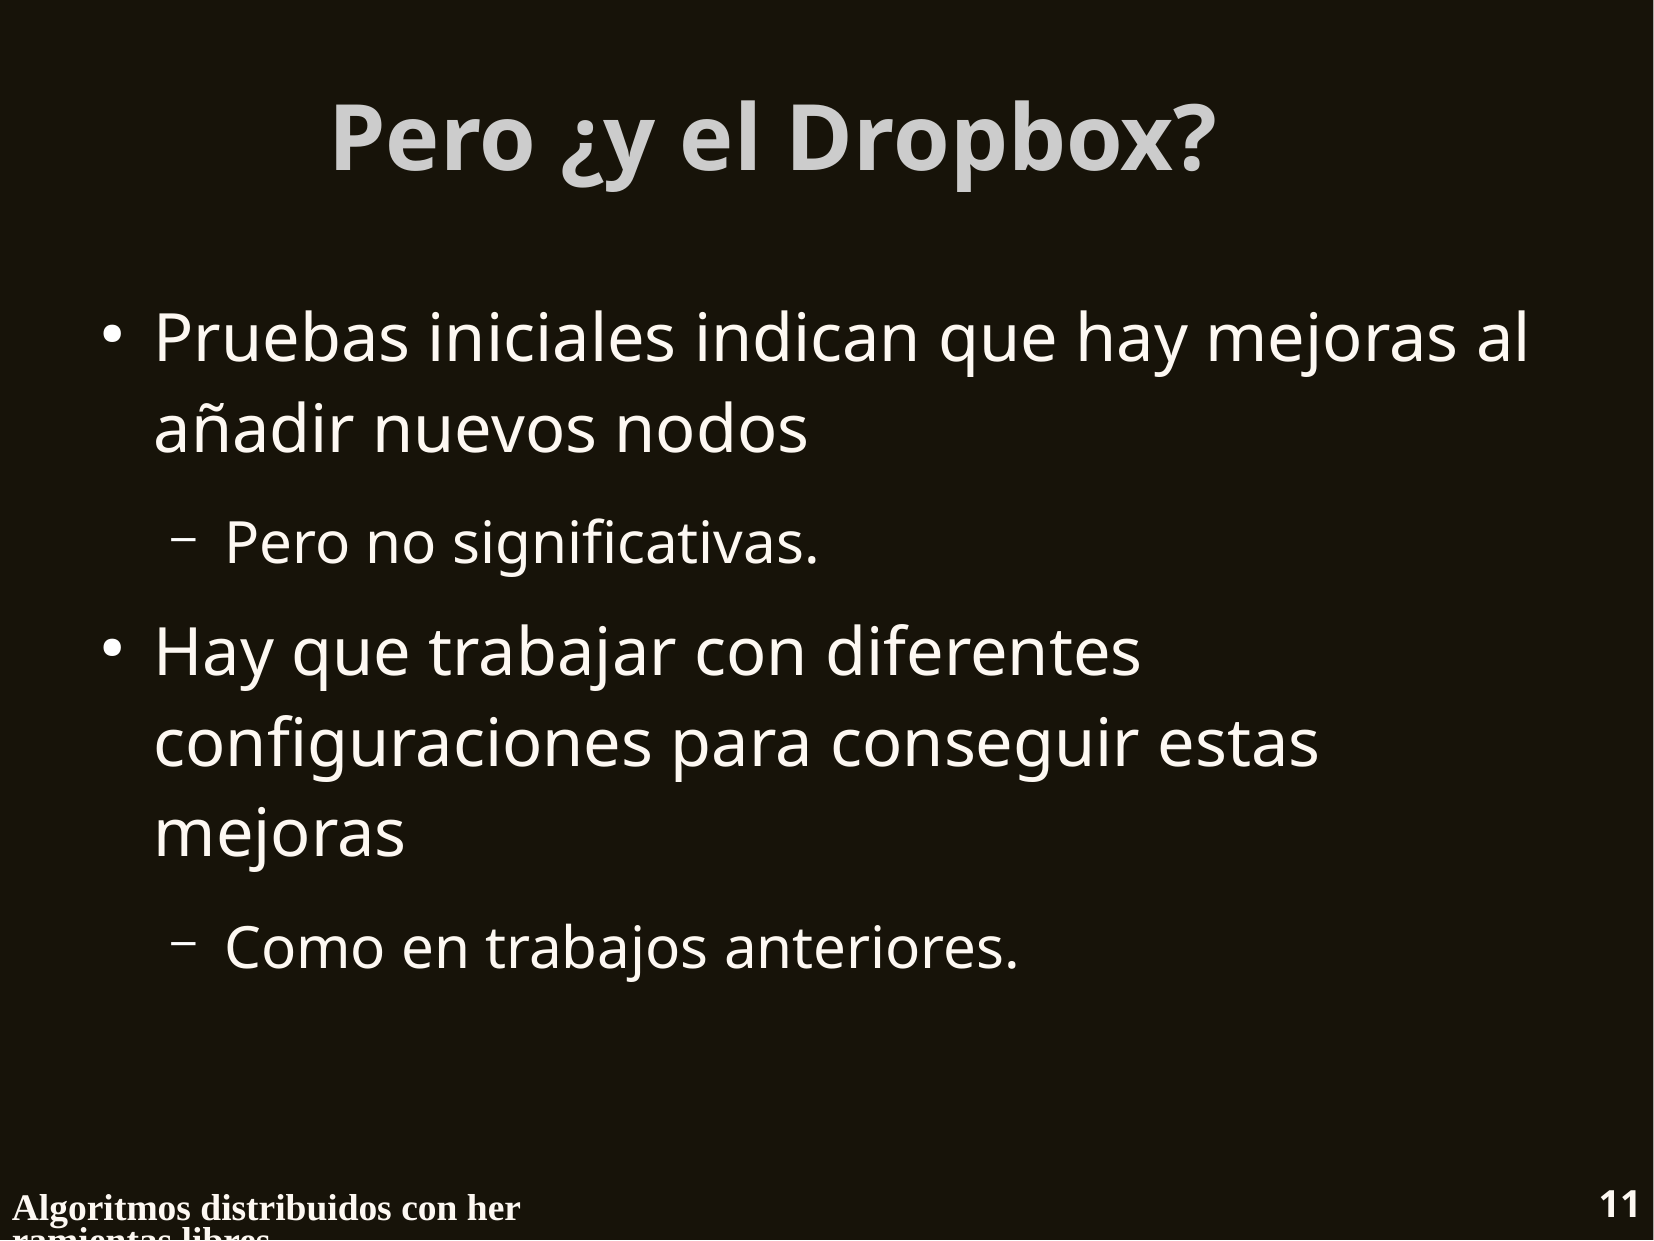

# Pero ¿y el Dropbox?
Pruebas iniciales indican que hay mejoras al añadir nuevos nodos
Pero no significativas.
Hay que trabajar con diferentes configuraciones para conseguir estas mejoras
Como en trabajos anteriores.
Algoritmos distribuidos con herramientas libres
11